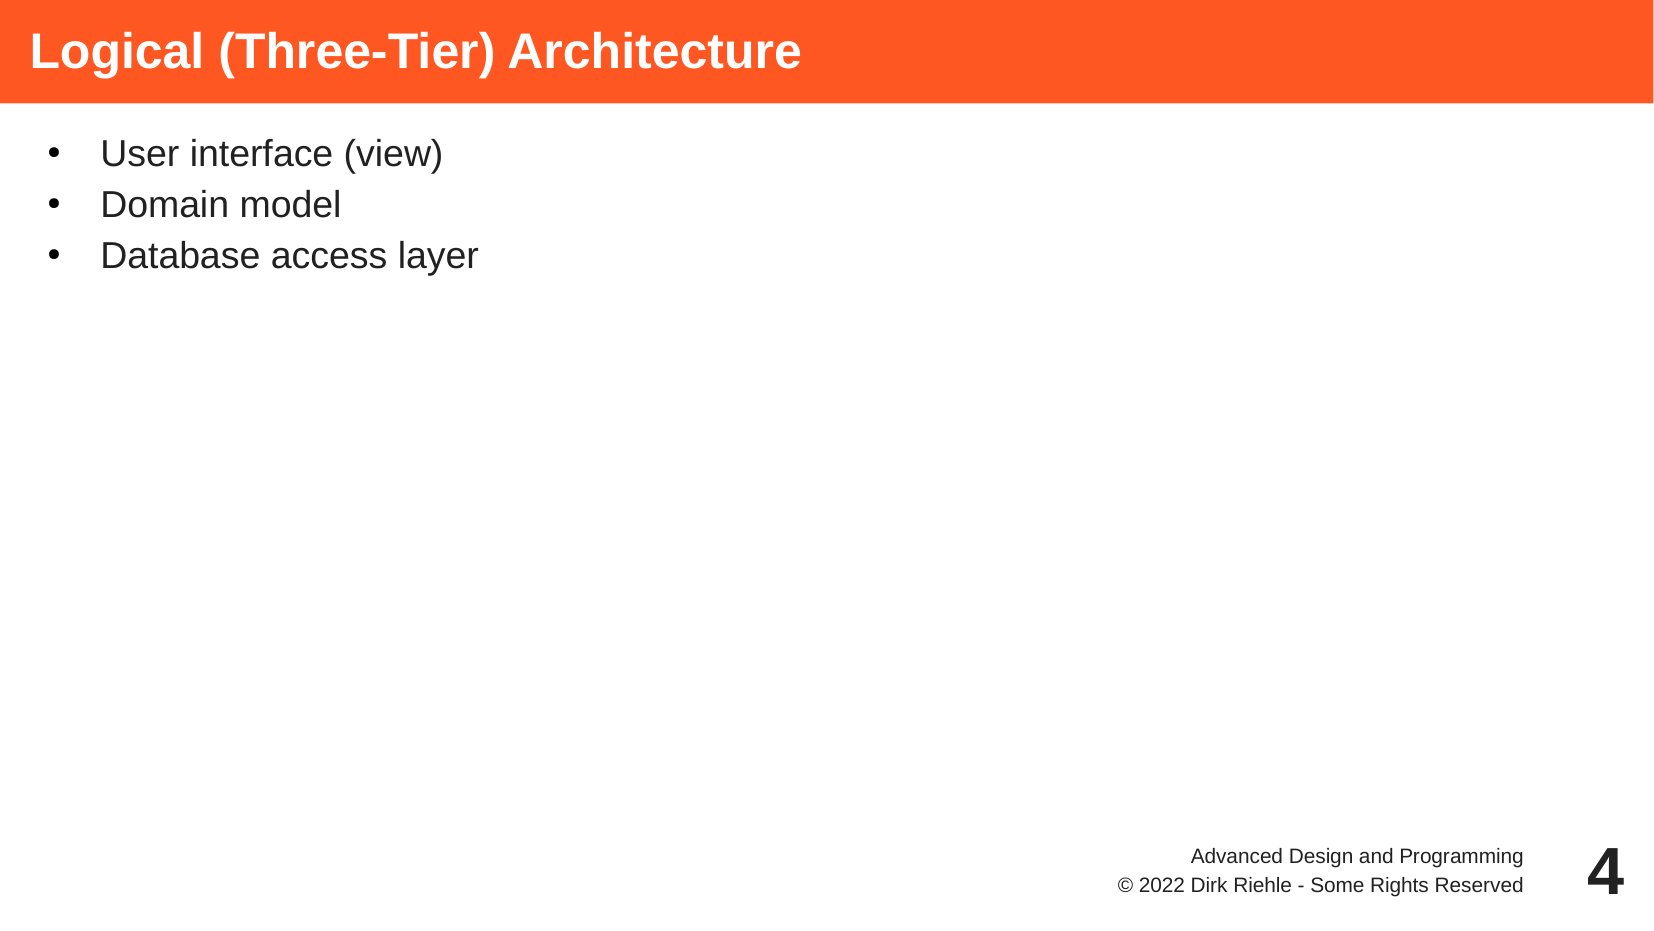

# Logical (Three-Tier) Architecture
User interface (view)
Domain model
Database access layer
Advanced Design and Programming
4
© 2022 Dirk Riehle - Some Rights Reserved